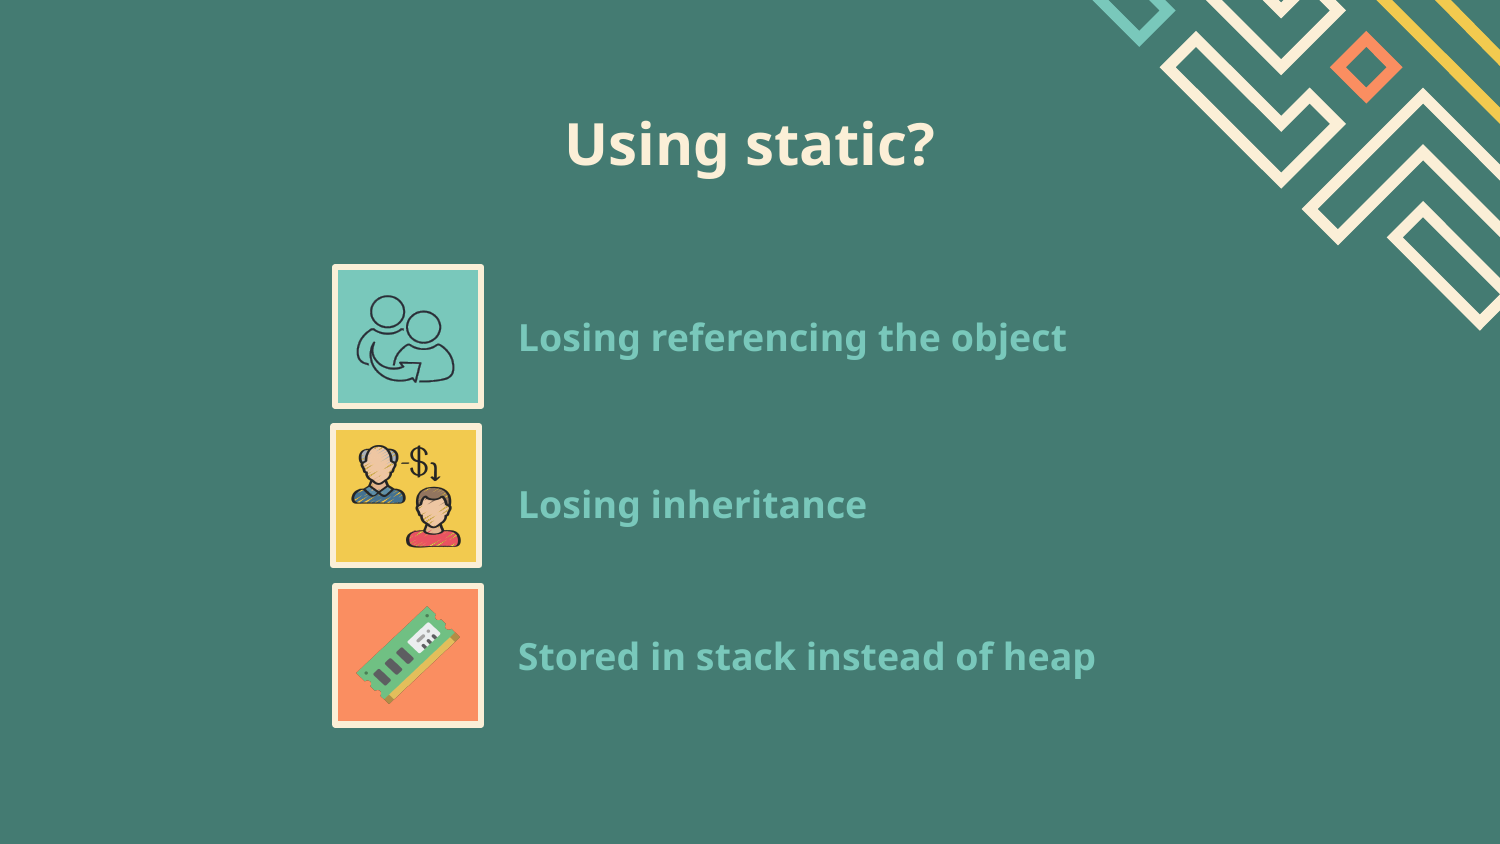

# Using static?
Losing referencing the object
Losing inheritance
Stored in stack instead of heap